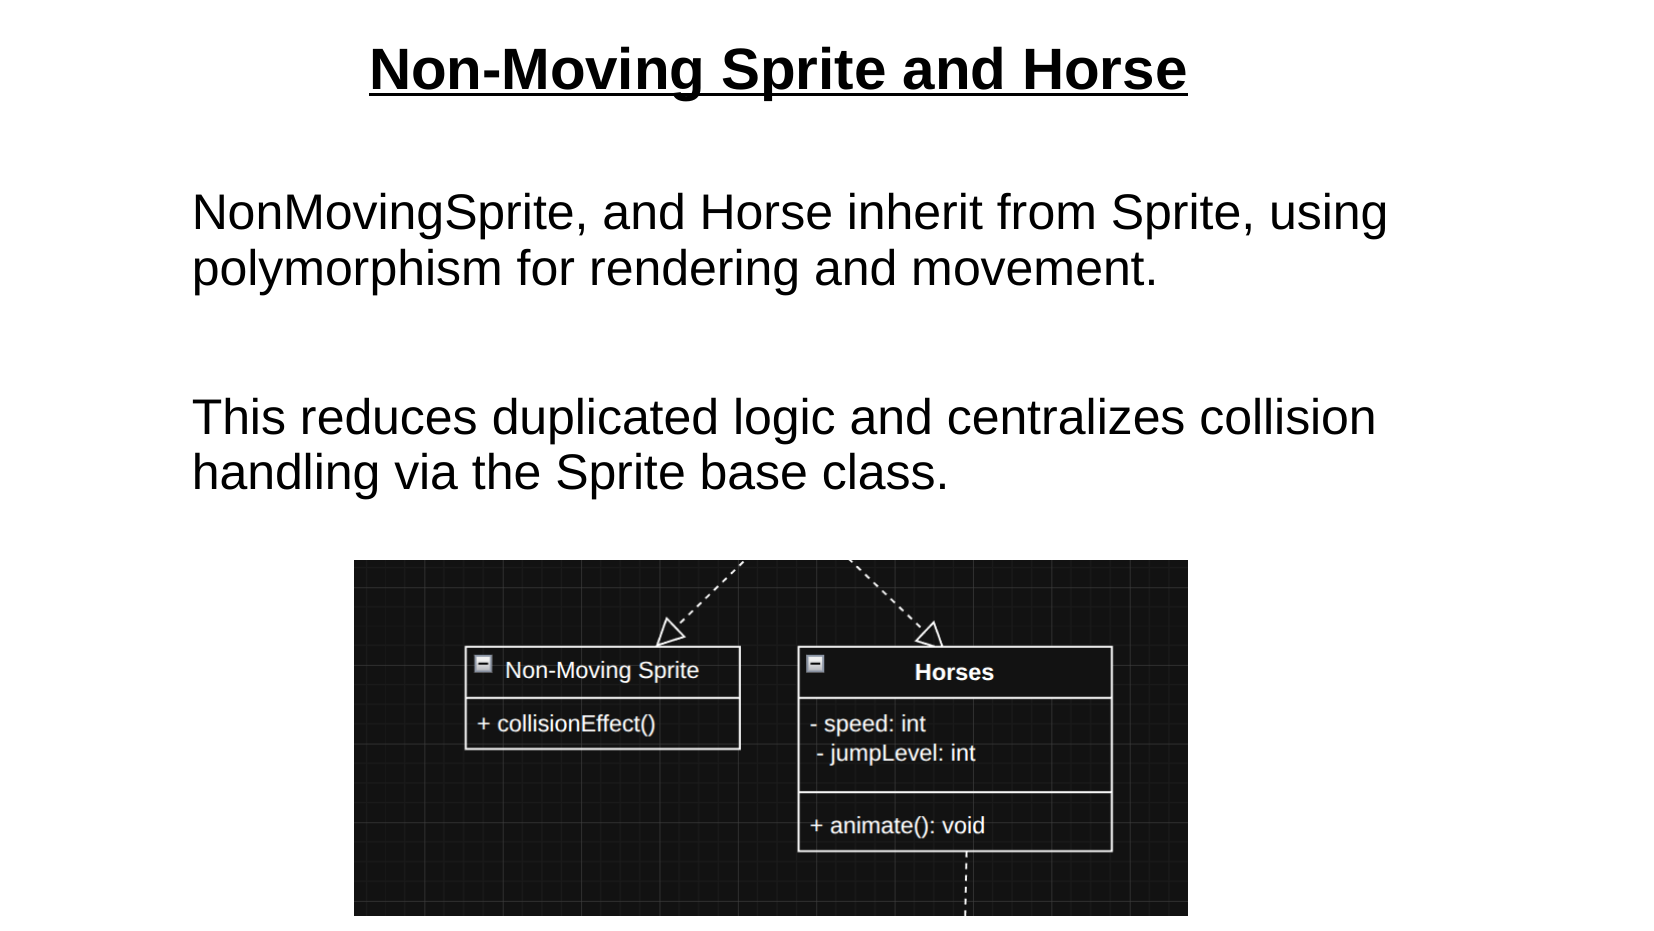

Non-Moving Sprite and Horse
NonMovingSprite, and Horse inherit from Sprite, using polymorphism for rendering and movement.
This reduces duplicated logic and centralizes collision handling via the Sprite base class.